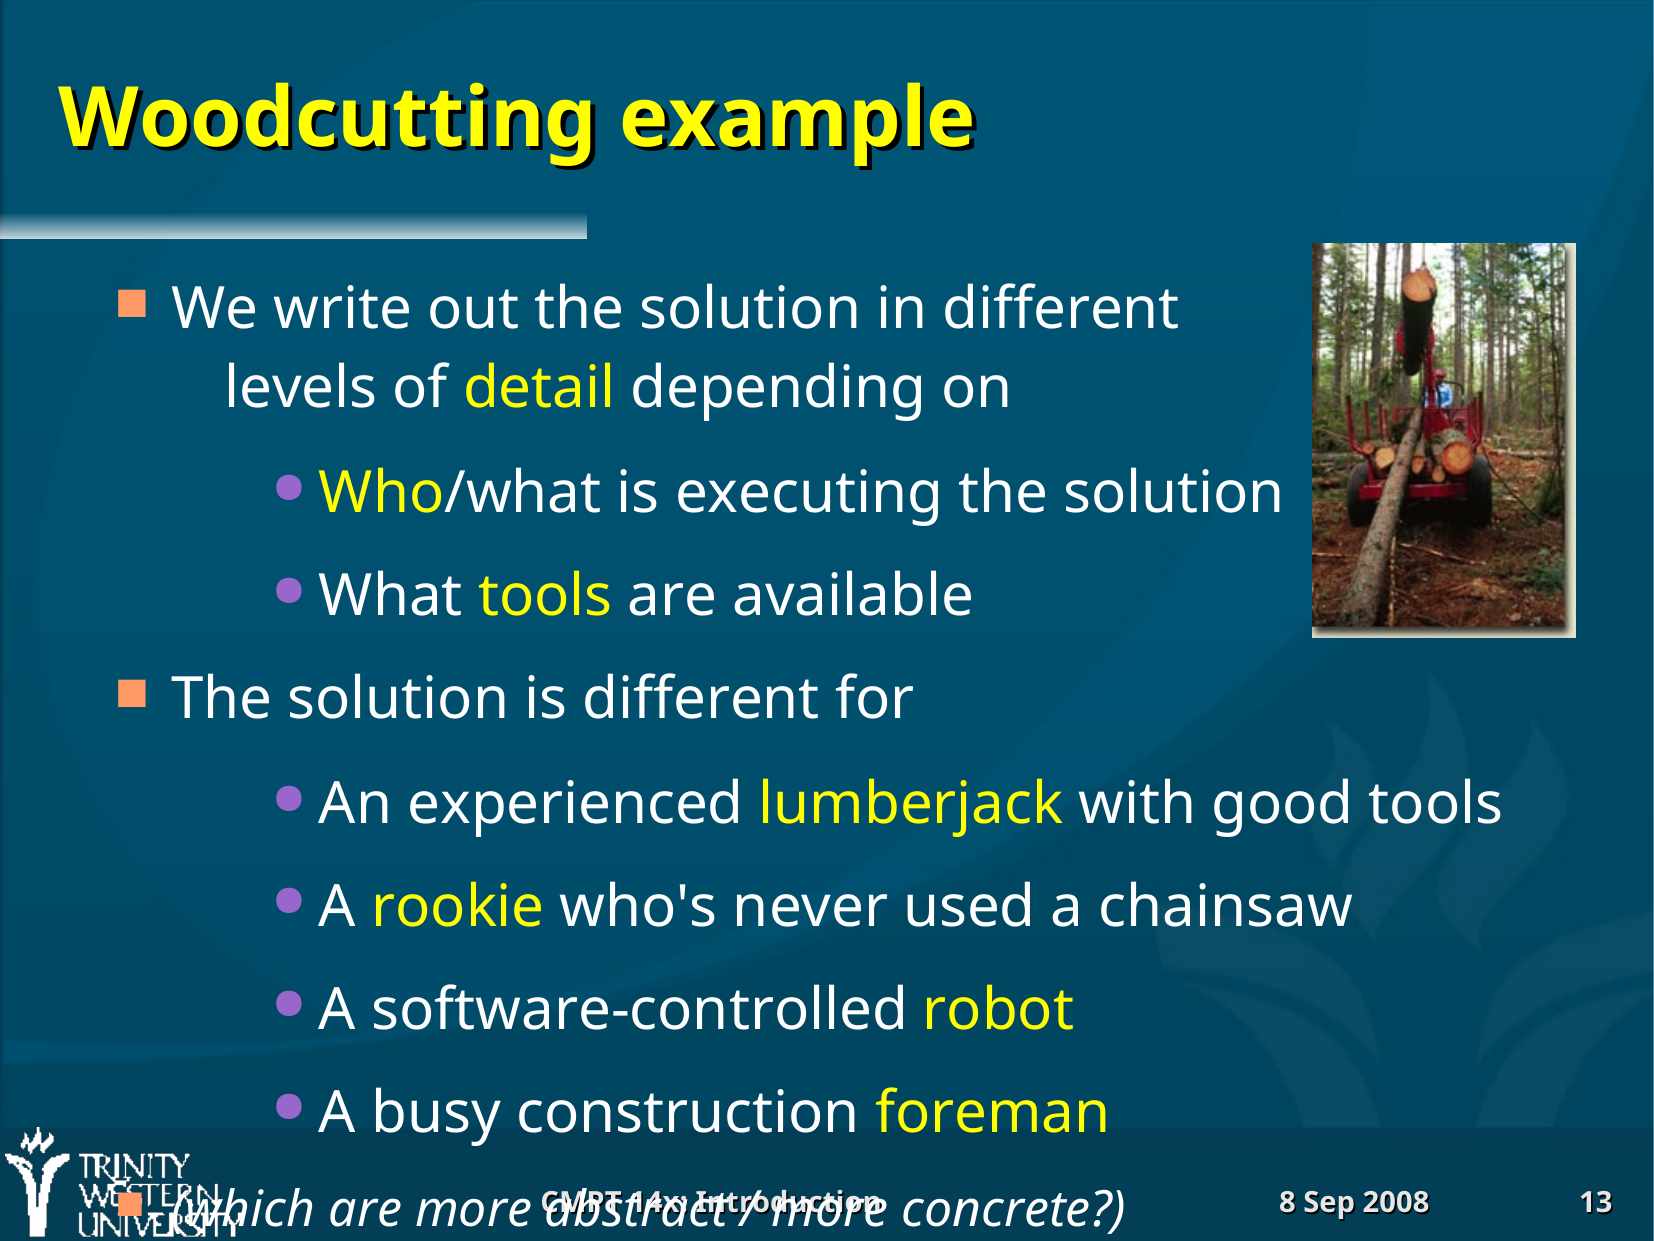

# Woodcutting example
We write out the solution in different
levels of detail depending on
Who/what is executing the solution
What tools are available
The solution is different for
An experienced lumberjack with good tools
A rookie who's never used a chainsaw
A software-controlled robot
A busy construction foreman
(which are more abstract / more concrete?)
CMPT 14x: Introduction
8 Sep 2008
13